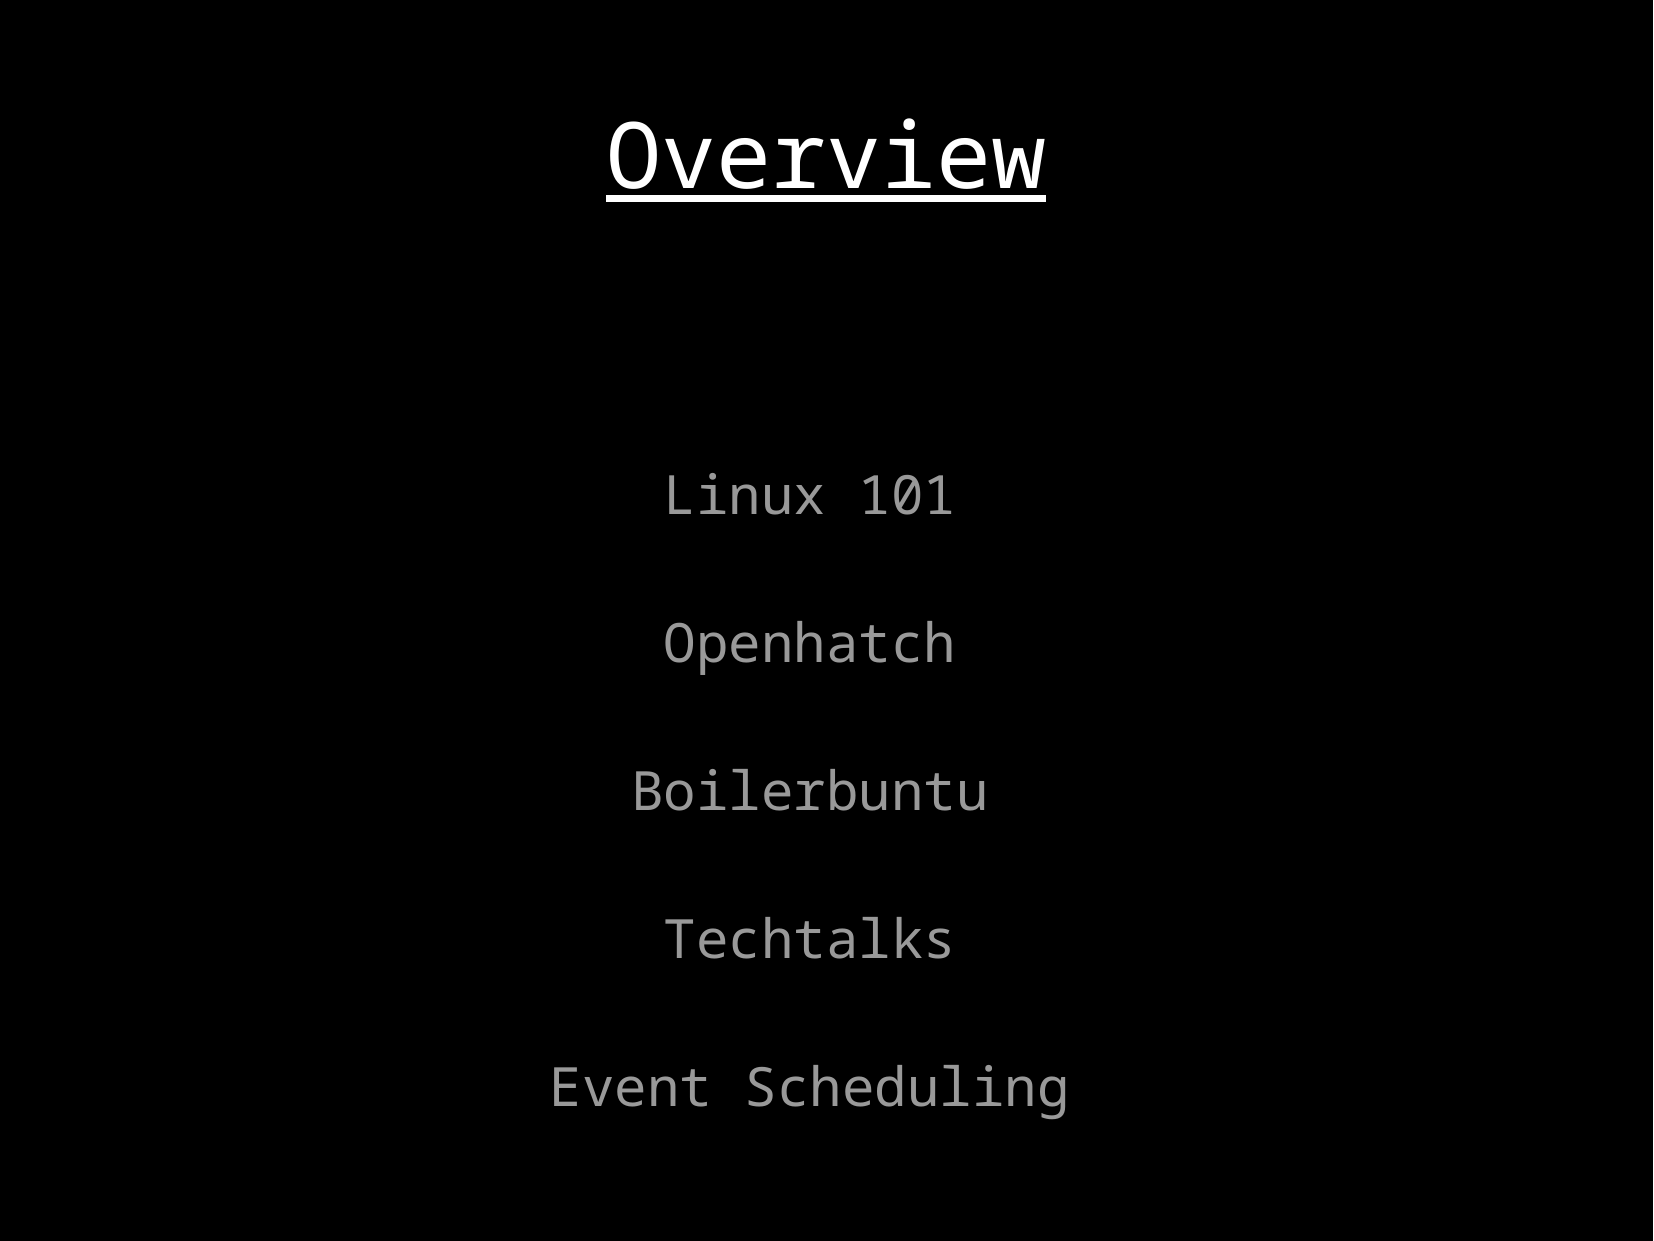

# Overview
Linux 101
Openhatch
Boilerbuntu
Techtalks
Event Scheduling